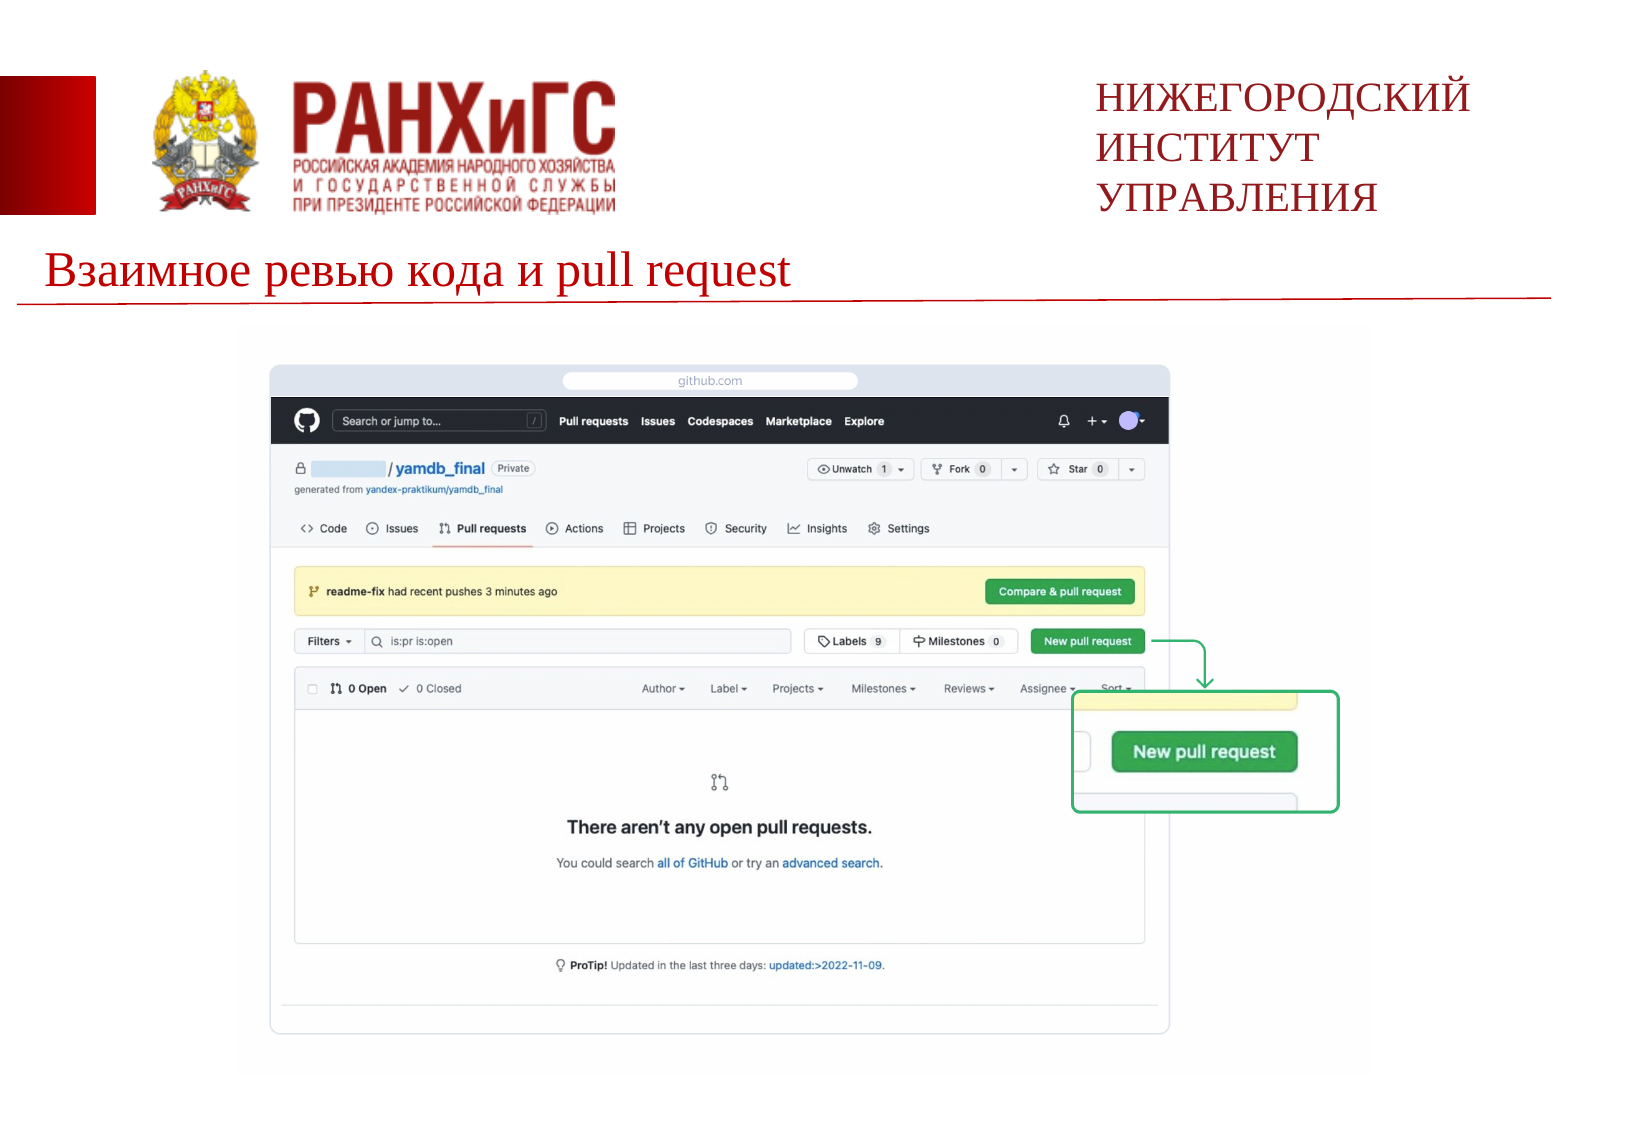

НИЖЕГОРОДСКИЙ
ИНСТИТУТ
УПРАВЛЕНИЯ
Взаимное ревью кода и pull request